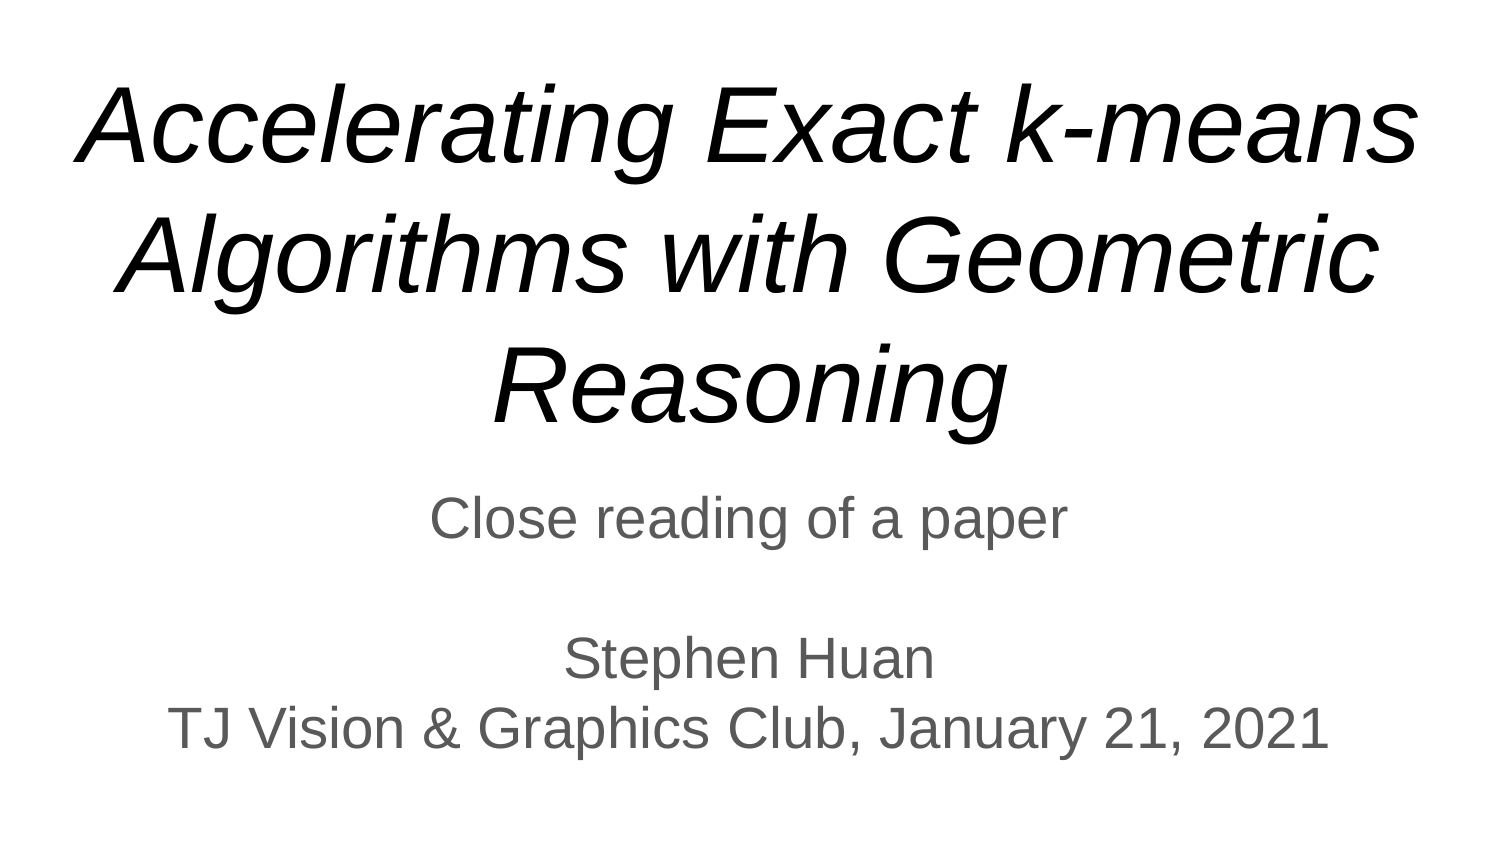

# Accelerating Exact k-means Algorithms with Geometric Reasoning
Close reading of a paper
Stephen Huan
TJ Vision & Graphics Club, January 21, 2021